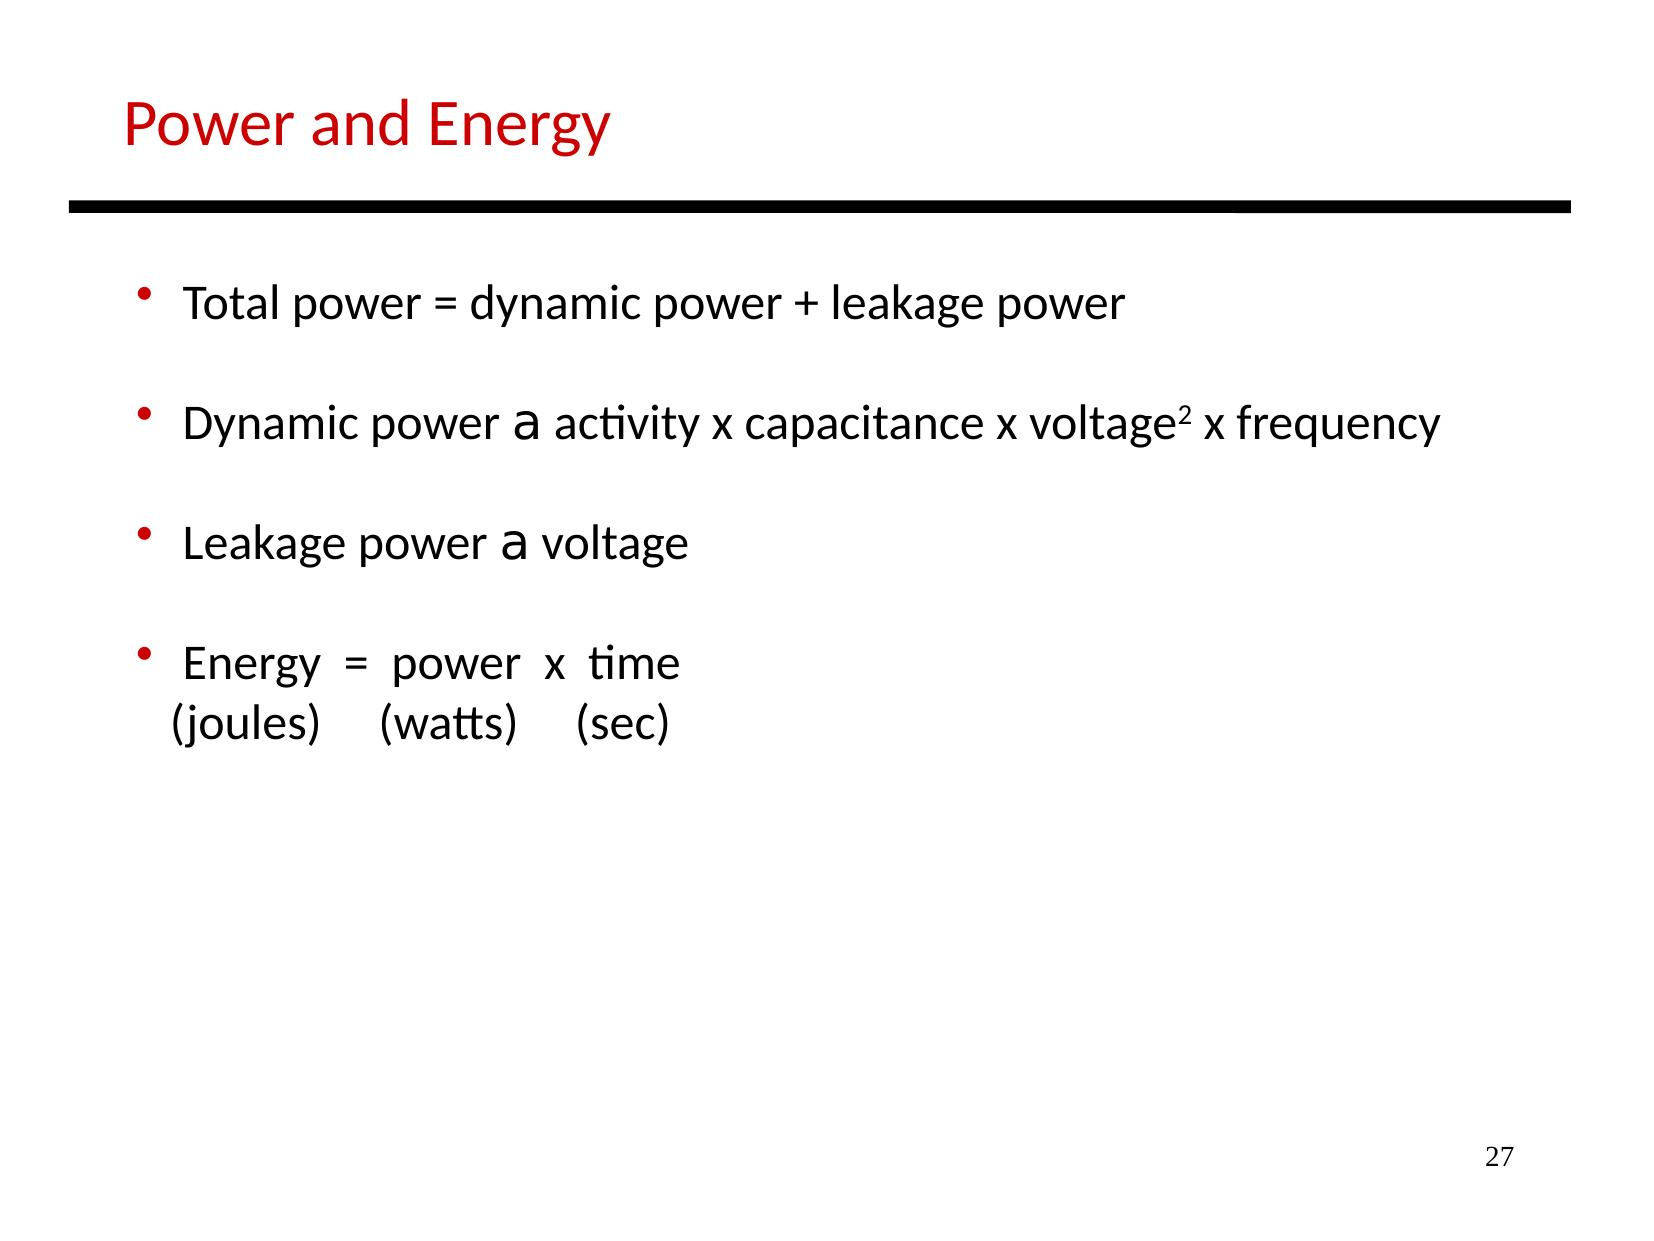

Power and Energy
 Total power = dynamic power + leakage power
 Dynamic power a activity x capacitance x voltage2 x frequency
 Leakage power a voltage
 Energy = power x time
 (joules) (watts) (sec)